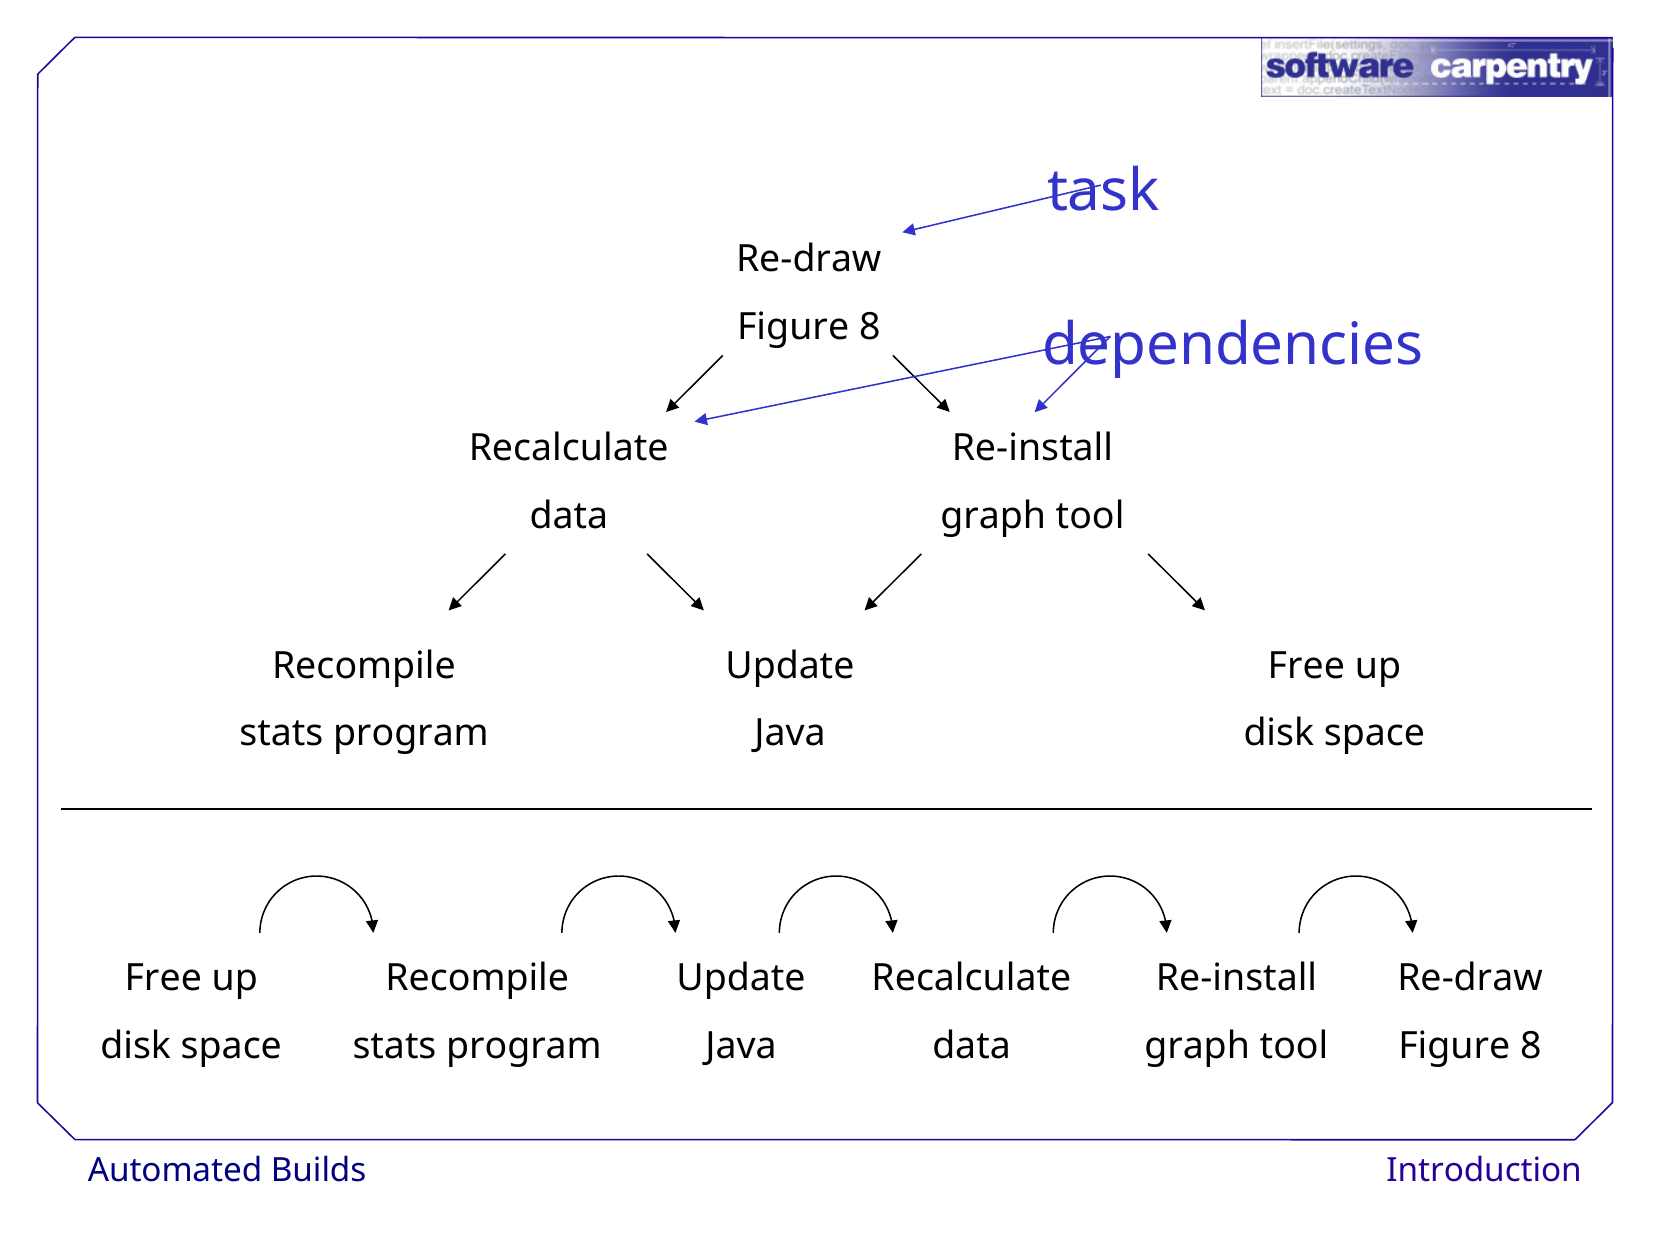

task
Re-draw
Figure 8
dependencies
Recalculate
data
Re-install
graph tool
Recompile
stats program
Update
Java
Free up
disk space
Free up
disk space
Recompile
stats program
Update
Java
Recalculate
data
Re-install
graph tool
Re-draw
Figure 8